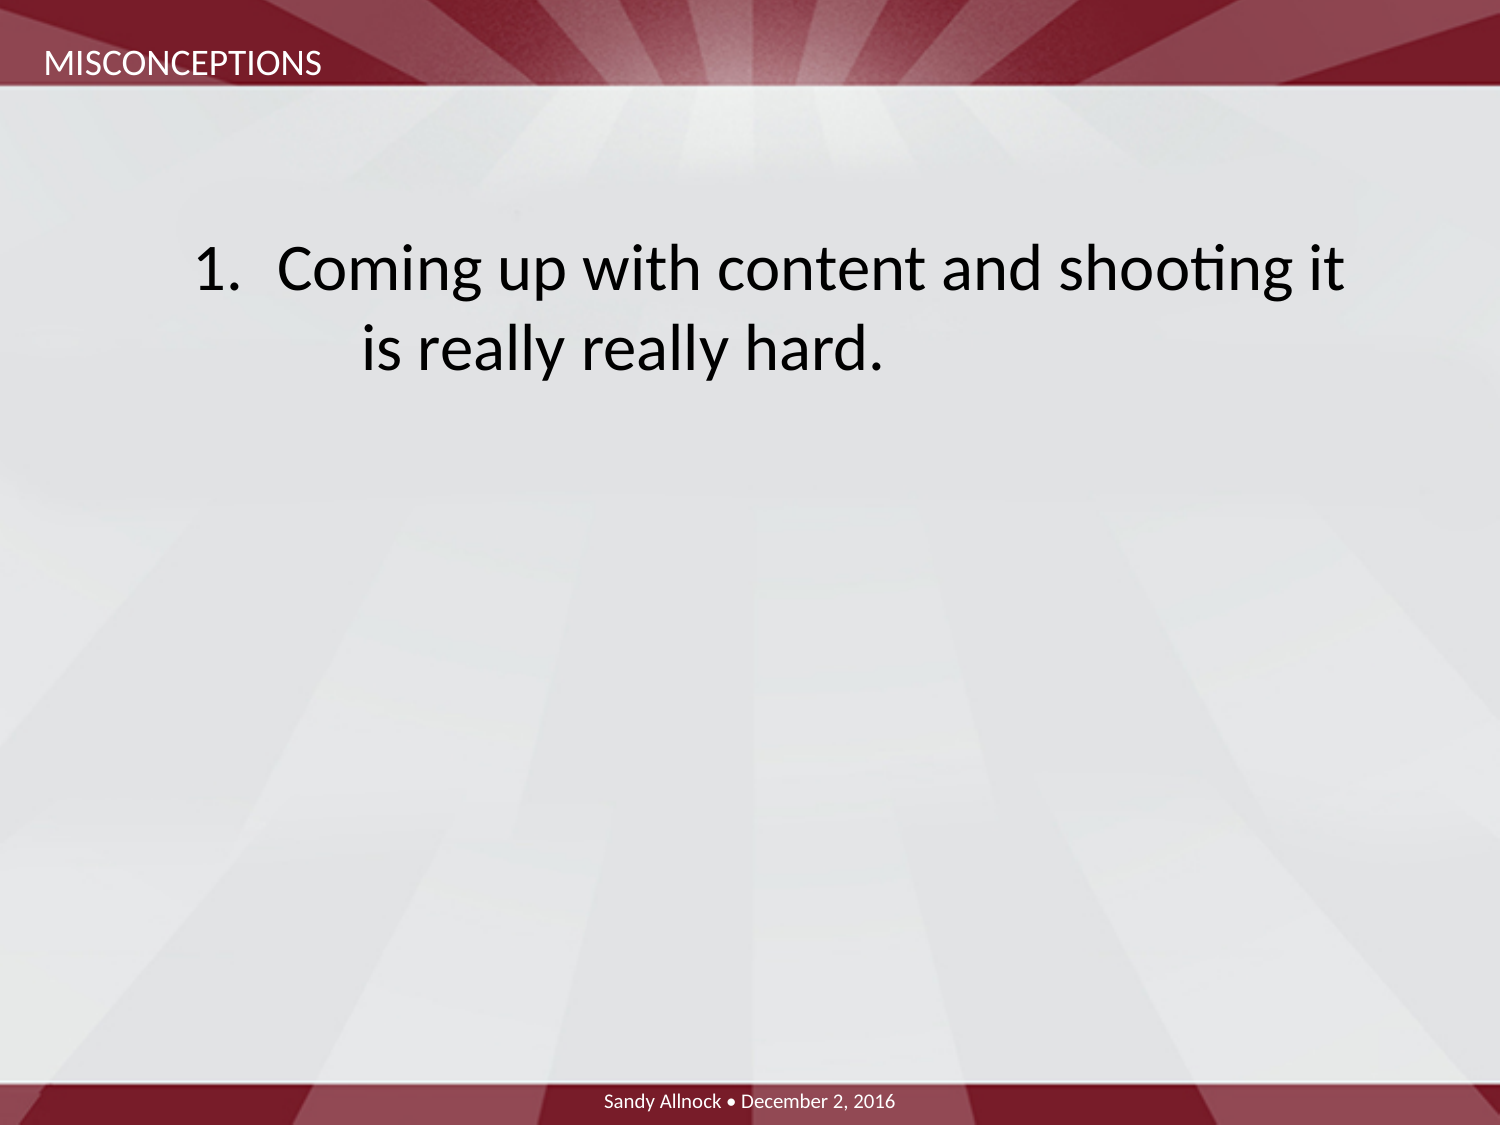

MISCONCEPTIONS
Coming up with content and shooting it is really really hard.
Sandy Allnock • December 2, 2016